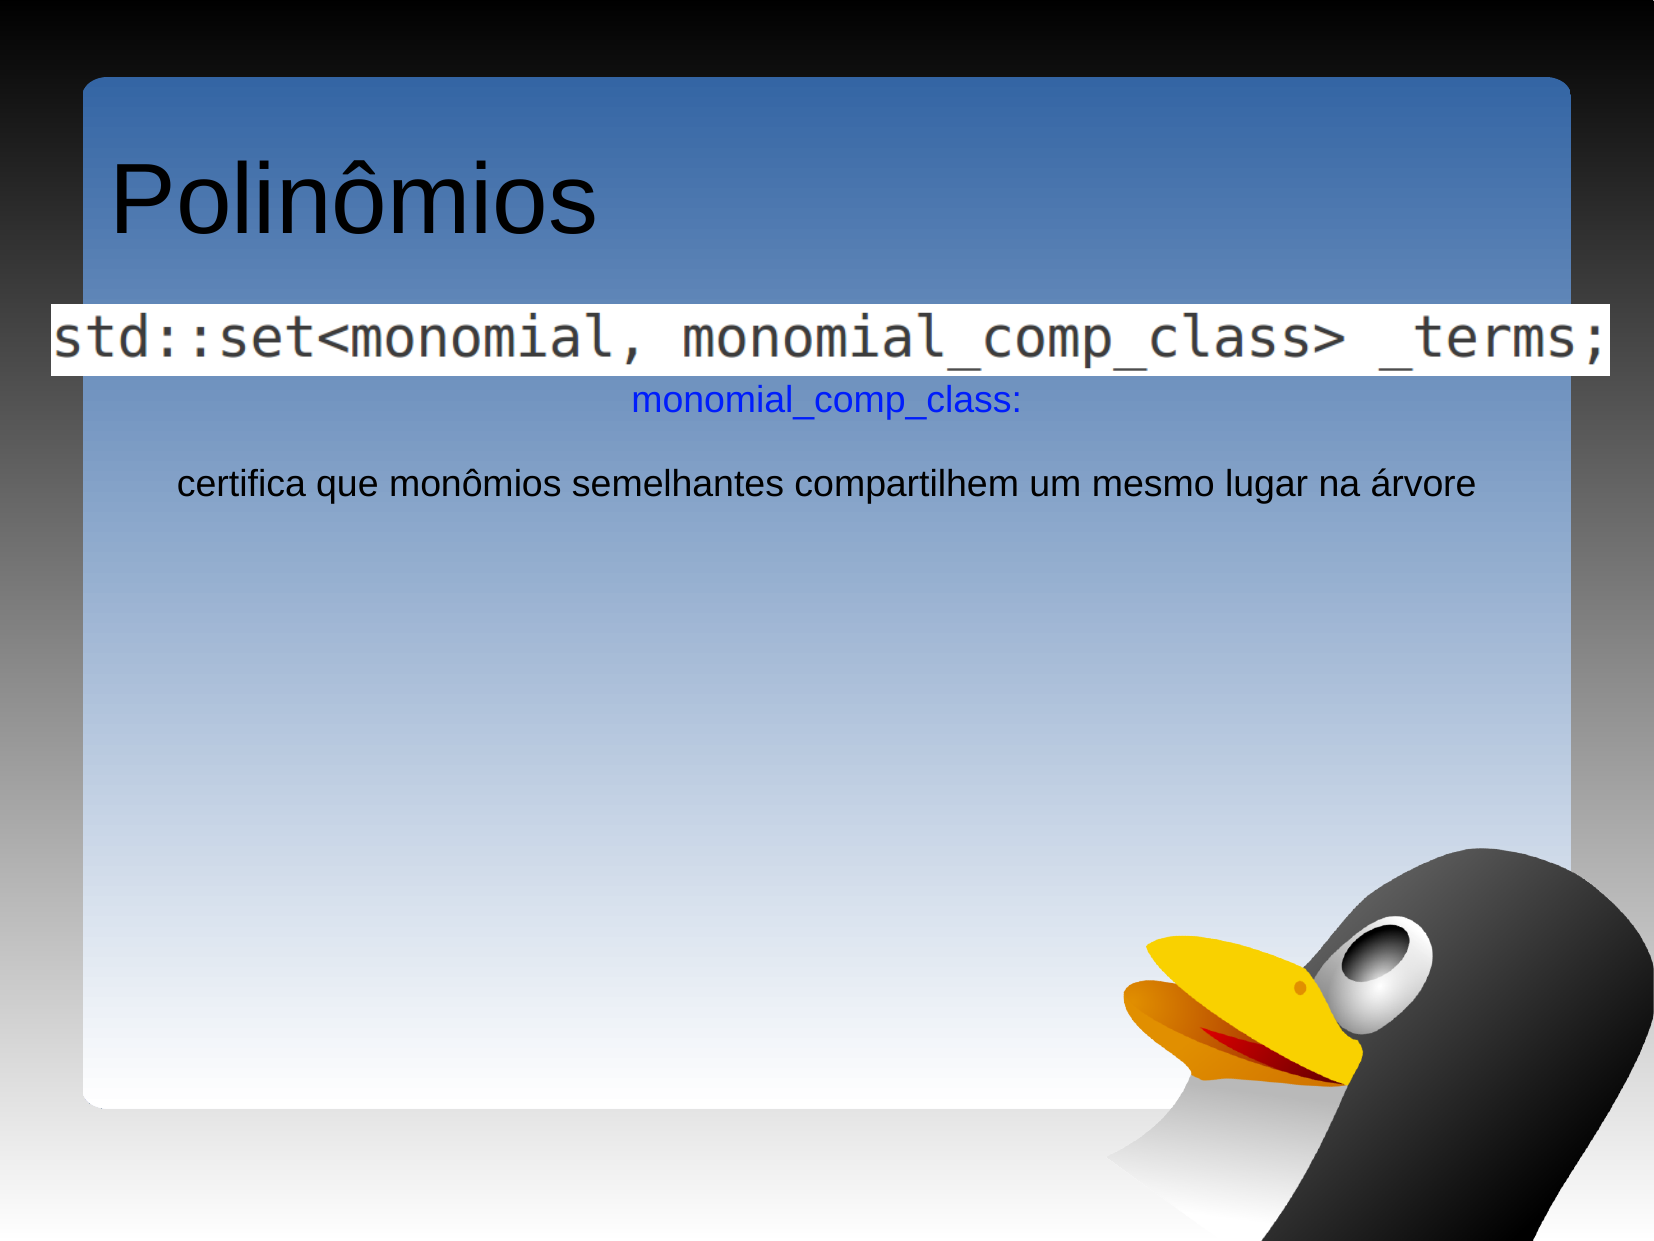

Polinômios
monomial_comp_class:
certifica que monômios semelhantes compartilhem um mesmo lugar na árvore